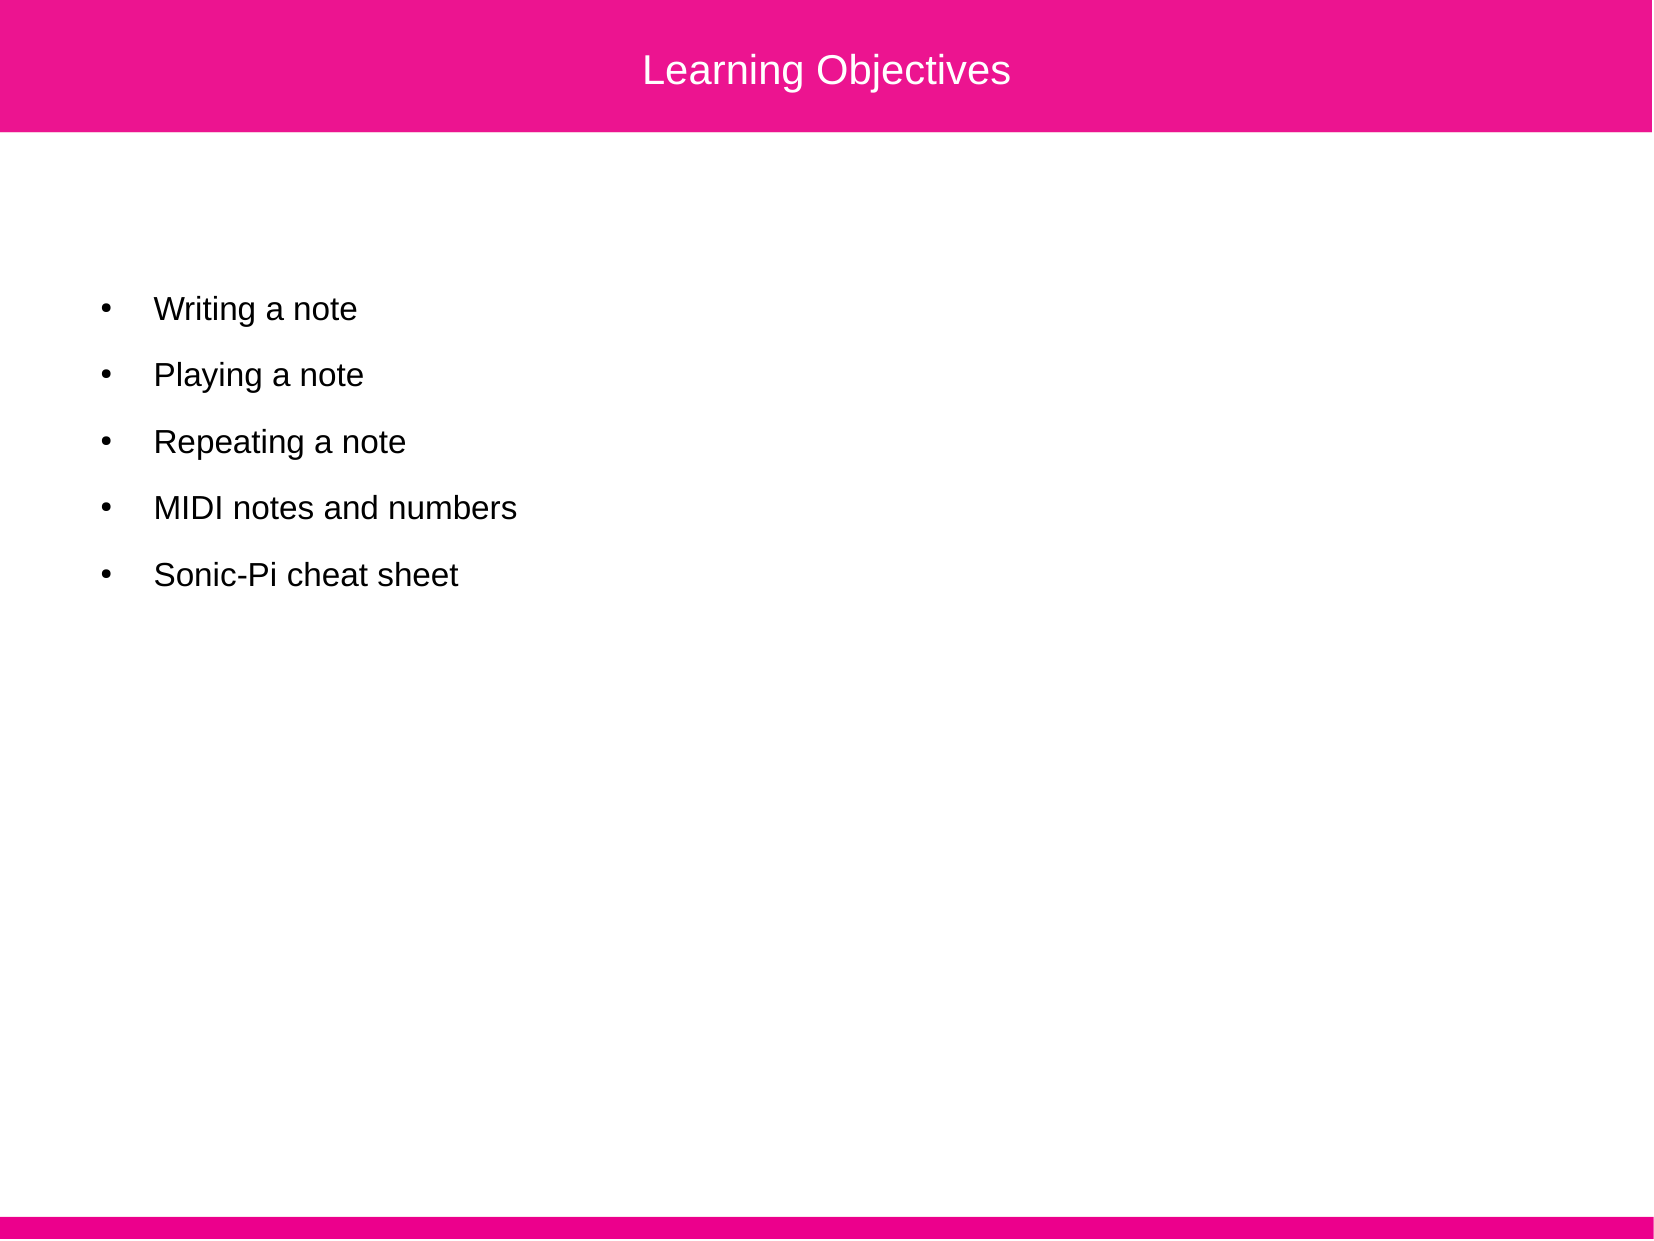

# Learning Objectives
Writing a note
Playing a note
Repeating a note
MIDI notes and numbers
Sonic-Pi cheat sheet